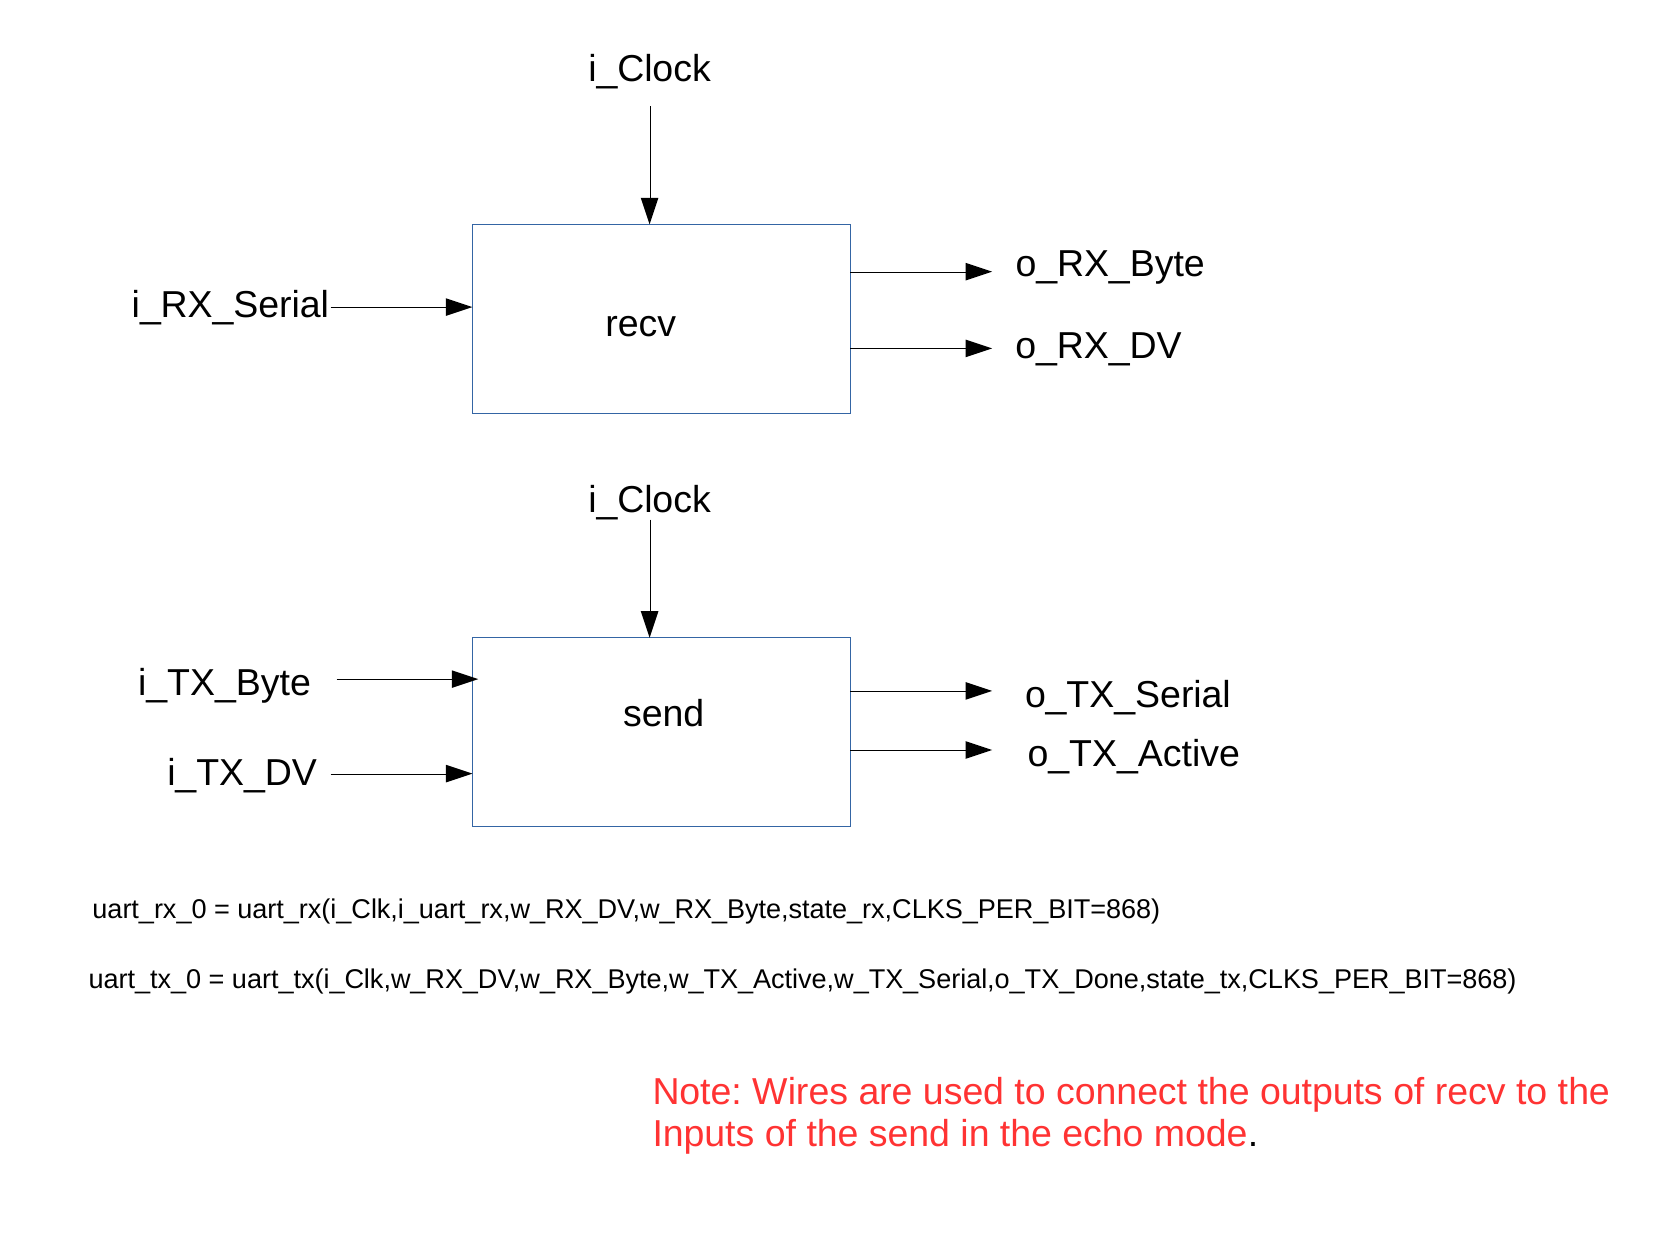

i_Clock
o_RX_Byte
i_RX_Serial
recv
o_RX_DV
i_Clock
i_TX_Byte
o_TX_Serial
send
o_TX_Active
i_TX_DV
uart_rx_0 = uart_rx(i_Clk,i_uart_rx,w_RX_DV,w_RX_Byte,state_rx,CLKS_PER_BIT=868)
uart_tx_0 = uart_tx(i_Clk,w_RX_DV,w_RX_Byte,w_TX_Active,w_TX_Serial,o_TX_Done,state_tx,CLKS_PER_BIT=868)
Note: Wires are used to connect the outputs of recv to the
Inputs of the send in the echo mode.